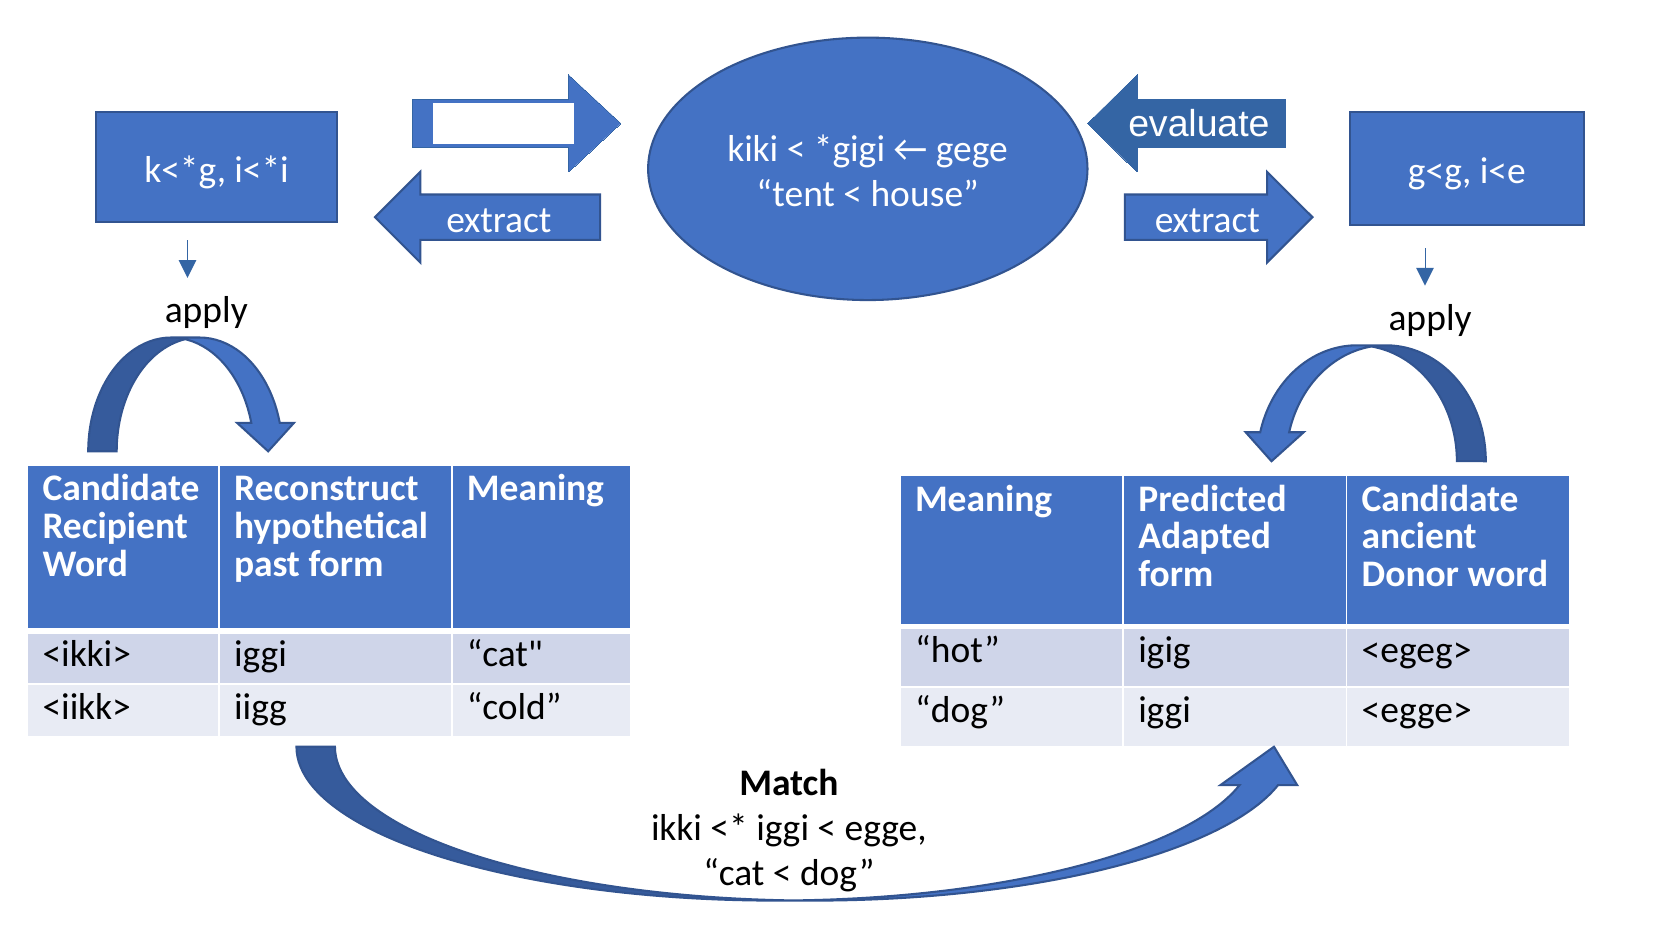

kiki < *gigi ← gege
“tent < house”
evaluate
evaluate
g<g, i<e
k<*g, i<*i
extract
extract
apply
apply
| Candidate Recipient Word | Reconstructhypothetical past form | Meaning |
| --- | --- | --- |
| <ikki> | iggi | “cat" |
| <iikk> | iigg | “cold” |
| Meaning | Predicted Adapted form | Candidate ancient Donor word |
| --- | --- | --- |
| “hot” | igig | <egeg> |
| “dog” | iggi | <egge> |
Match
ikki <* iggi < egge,
“cat < dog”